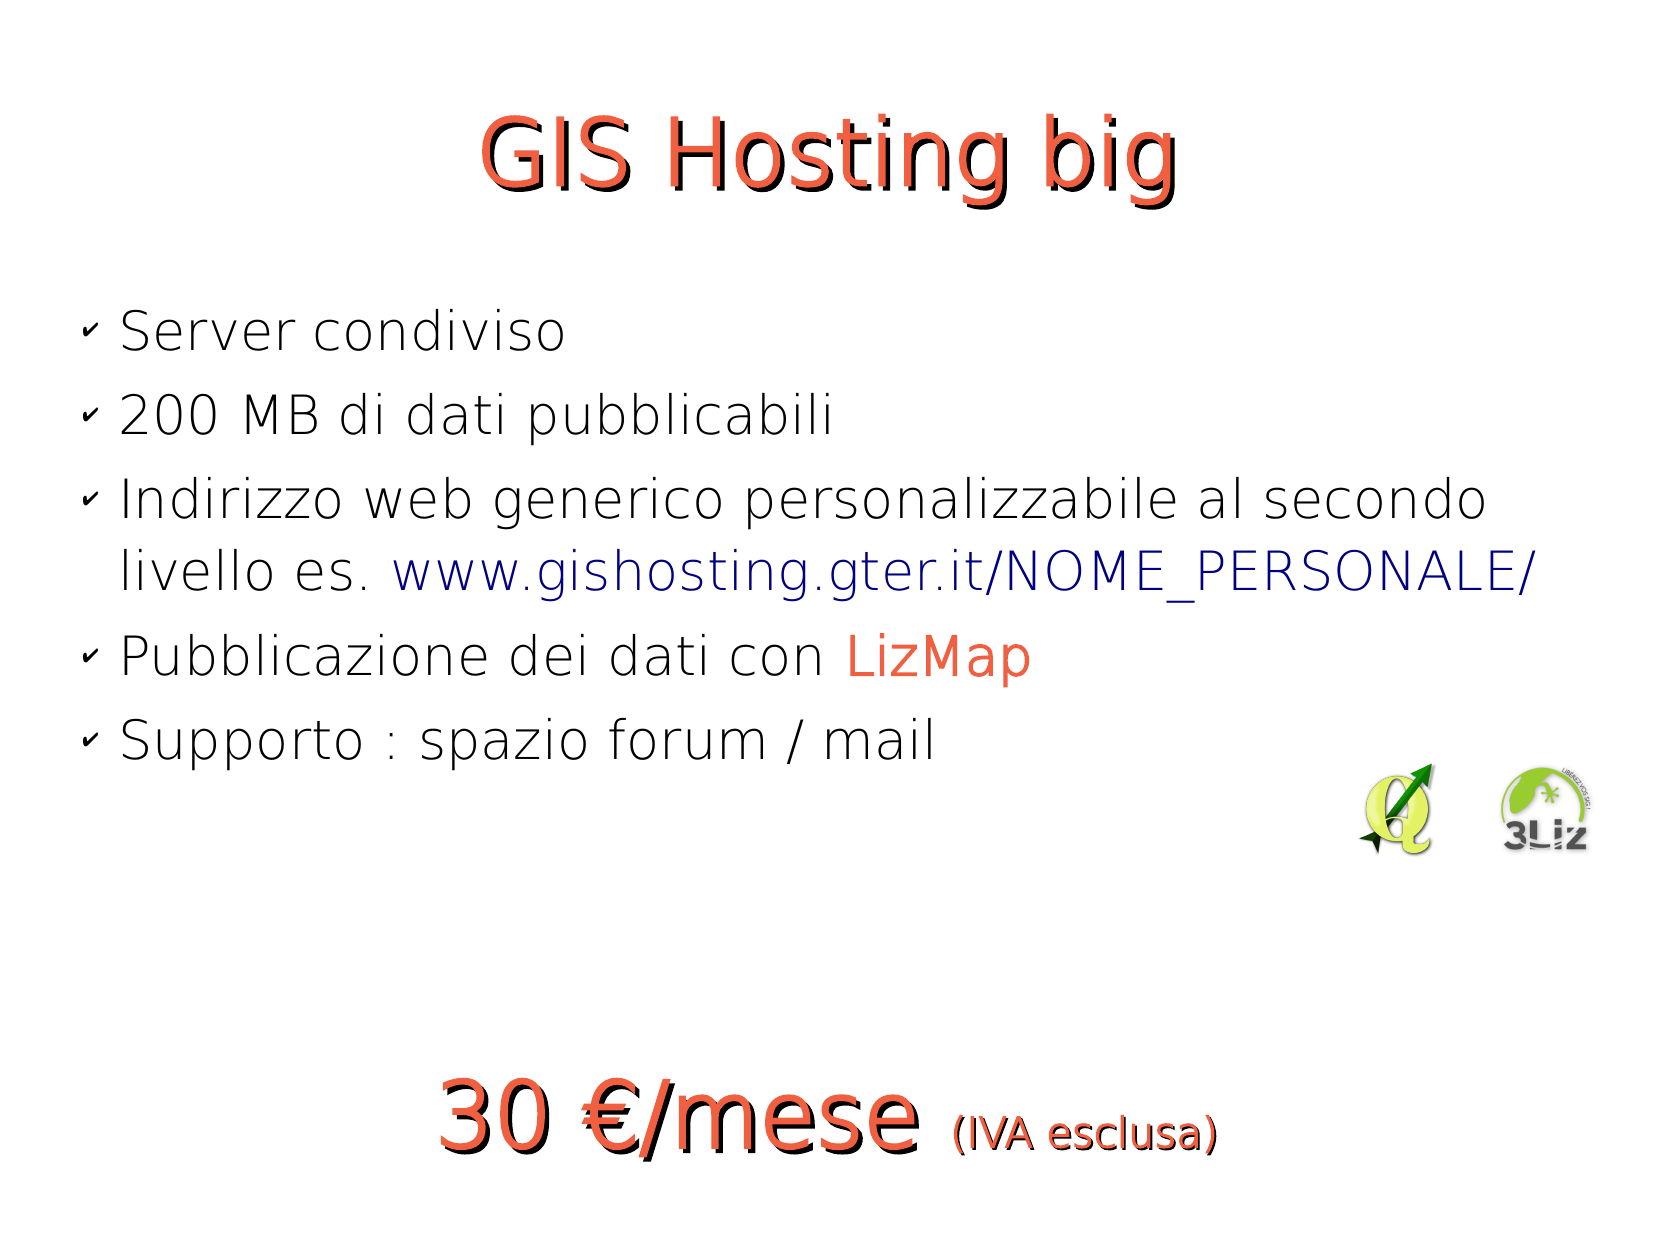

# GIS Hosting big
Server condiviso
200 MB di dati pubblicabili
Indirizzo web generico personalizzabile al secondo livello es. www.gishosting.gter.it/NOME_PERSONALE/
Pubblicazione dei dati con LizMap
Supporto : spazio forum / mail
30 €/mese (IVA esclusa)